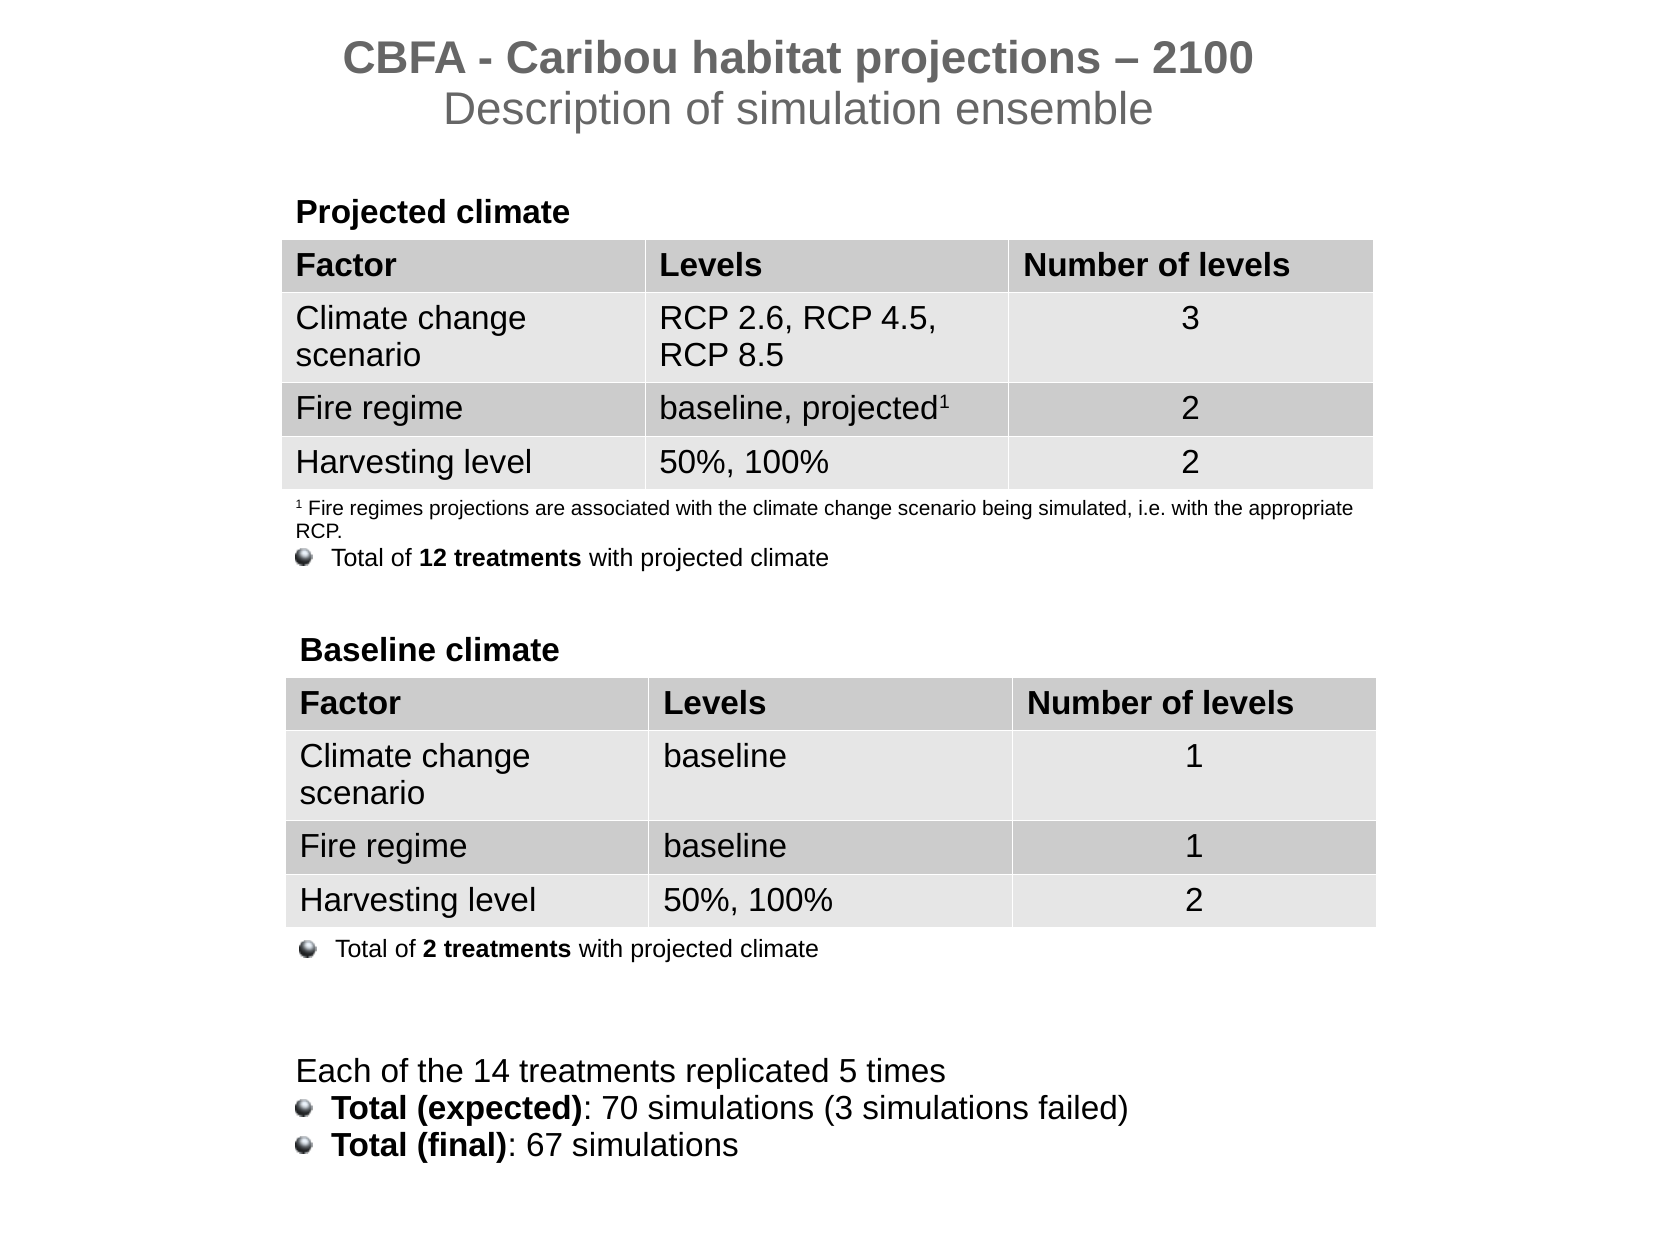

CBFA - Caribou habitat projections – 2100
Description of simulation ensemble
| Projected climate | | |
| --- | --- | --- |
| Factor | Levels | Number of levels |
| Climate change scenario | RCP 2.6, RCP 4.5, RCP 8.5 | 3 |
| Fire regime | baseline, projected1 | 2 |
| Harvesting level | 50%, 100% | 2 |
| 1 Fire regimes projections are associated with the climate change scenario being simulated, i.e. with the appropriate RCP. Total of 12 treatments with projected climate | | |
| Baseline climate | | |
| --- | --- | --- |
| Factor | Levels | Number of levels |
| Climate change scenario | baseline | 1 |
| Fire regime | baseline | 1 |
| Harvesting level | 50%, 100% | 2 |
| Total of 2 treatments with projected climate | | |
Each of the 14 treatments replicated 5 times
Total (expected): 70 simulations (3 simulations failed)
Total (final): 67 simulations